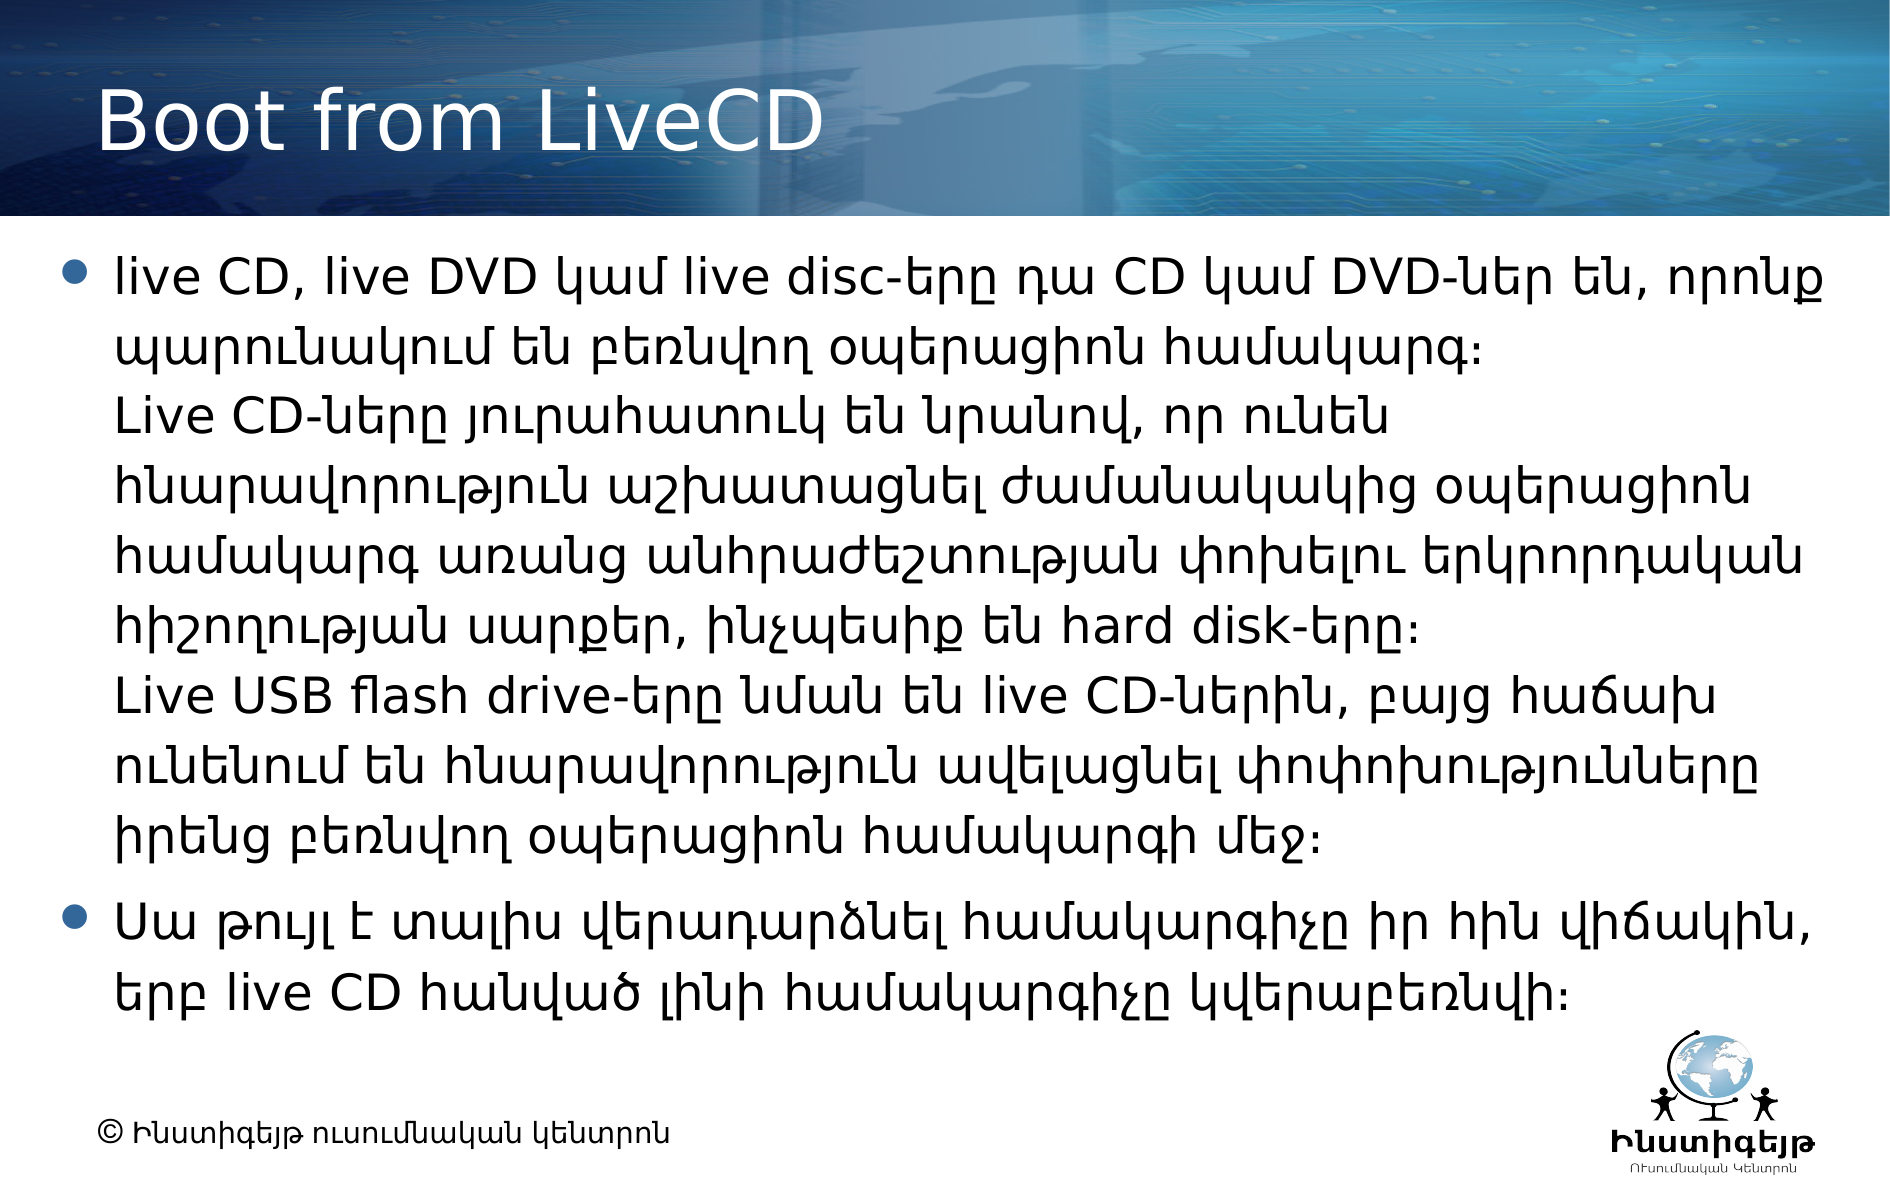

# Boot from LiveCD
live CD, live DVD կամ live disc-երը դա CD կամ DVD-ներ են, որոնք պարունակում են բեռնվող օպերացիոն համակարգ։
Live CD-ները յուրահատուկ են նրանով, որ ունեն հնարավորություն աշխատացնել ժամանակակից օպերացիոն համակարգ առանց անհրաժեշտության փոխելու երկրորդական հիշողության սարքեր, ինչպեսիք են hard disk-երը։
Live USB flash drive-երը նման են live CD-ներին, բայց հաճախ ունենում են հնարավորություն ավելացնել փոփոխությունները իրենց բեռնվող օպերացիոն համակարգի մեջ։
Սա թույլ է տալիս վերադարձնել համակարգիչը իր հին վիճակին, երբ live CD հանված լինի համակարգիչը կվերաբեռնվի։